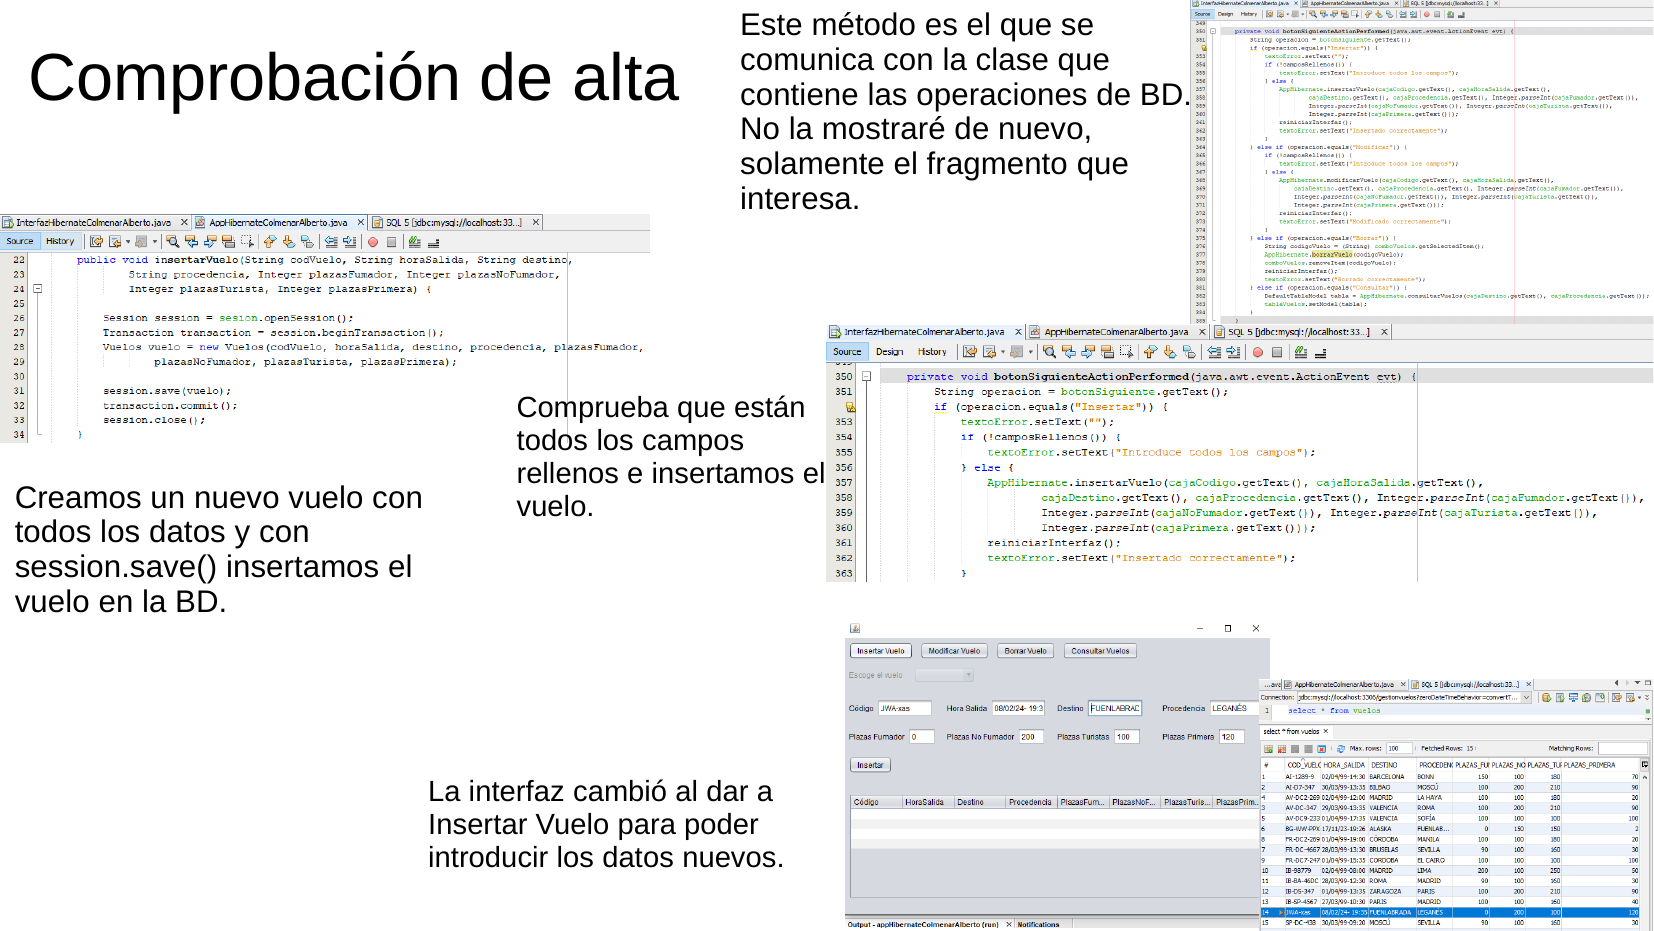

# Comprobación de alta
Este método es el que se comunica con la clase que contiene las operaciones de BD. No la mostraré de nuevo, solamente el fragmento que interesa.
Comprueba que están todos los campos rellenos e insertamos el vuelo.
Creamos un nuevo vuelo con todos los datos y con session.save() insertamos el vuelo en la BD.
La interfaz cambió al dar a Insertar Vuelo para poder introducir los datos nuevos.